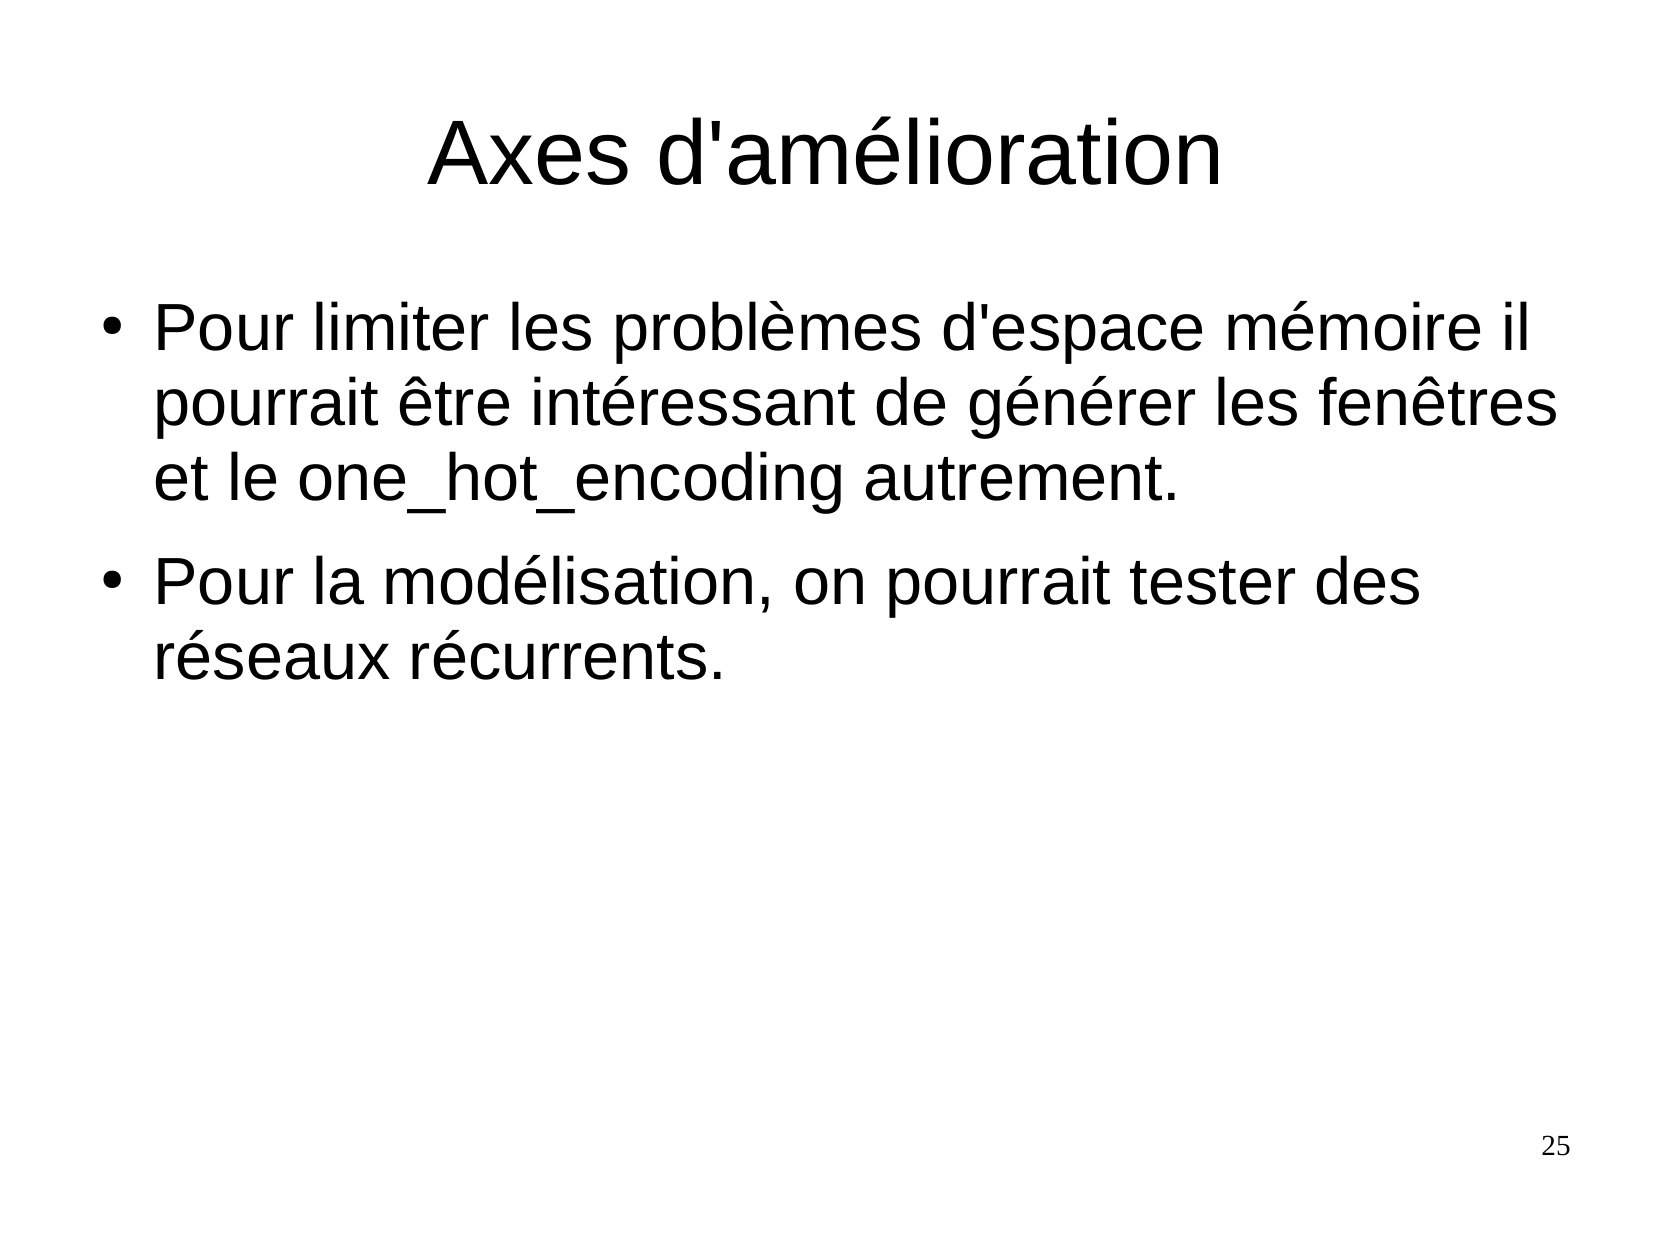

# Axes d'amélioration
Pour limiter les problèmes d'espace mémoire il pourrait être intéressant de générer les fenêtres et le one_hot_encoding autrement.
Pour la modélisation, on pourrait tester des réseaux récurrents.
25